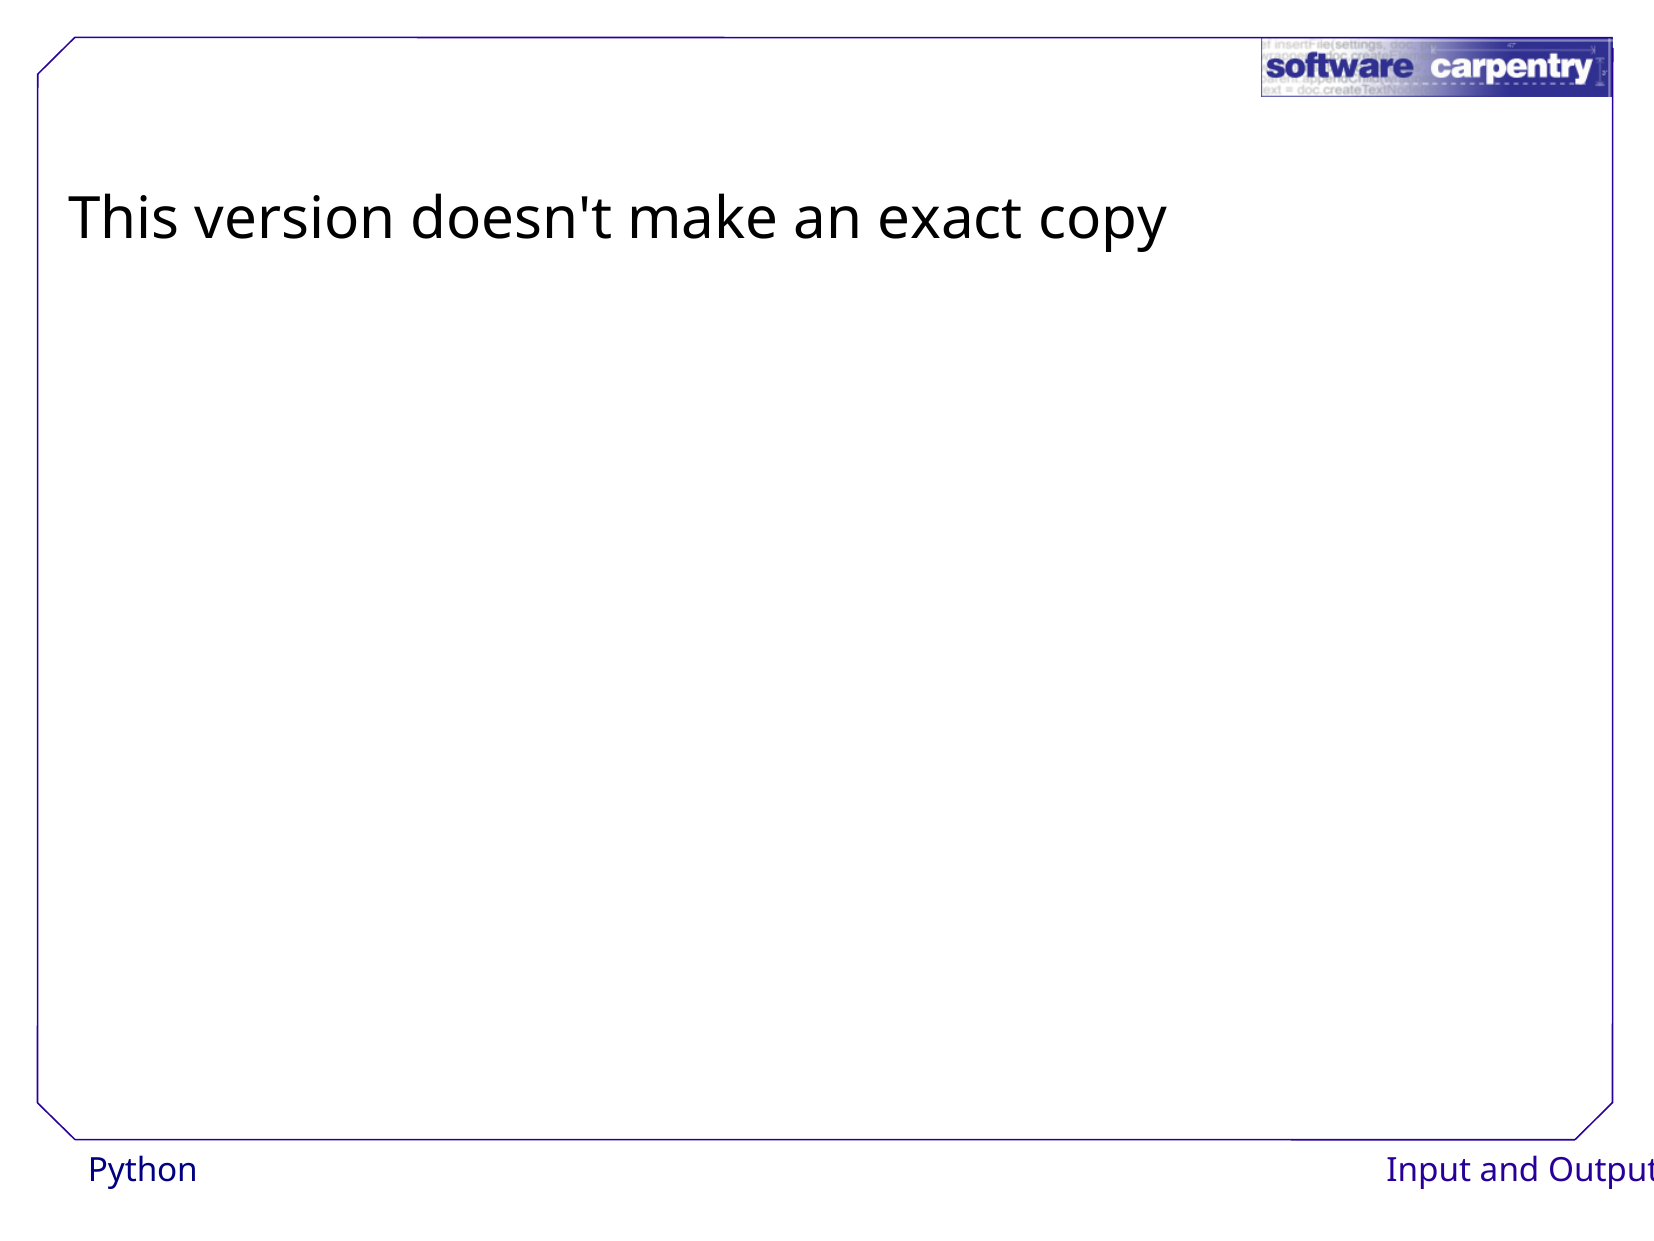

This version doesn't make an exact copy